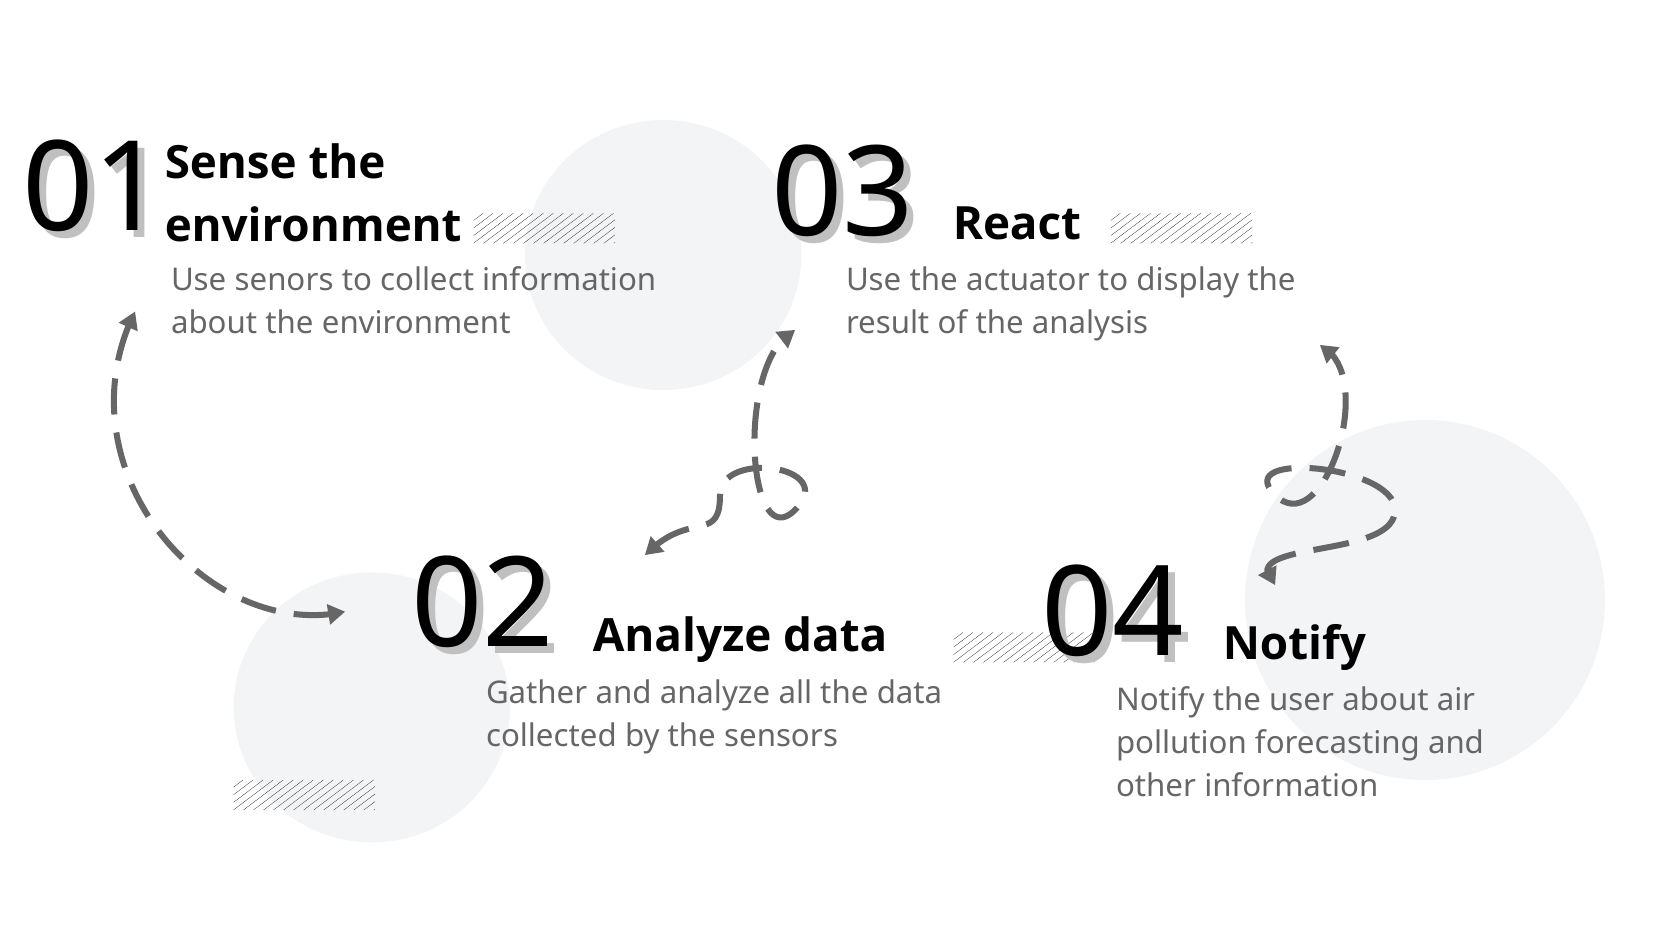

01
03
Sense the environment
React
Use senors to collect information about the environment
Use the actuator to display the result of the analysis
02
04
Analyze data
Notify
Gather and analyze all the data collected by the sensors
Notify the user about air pollution forecasting and other information